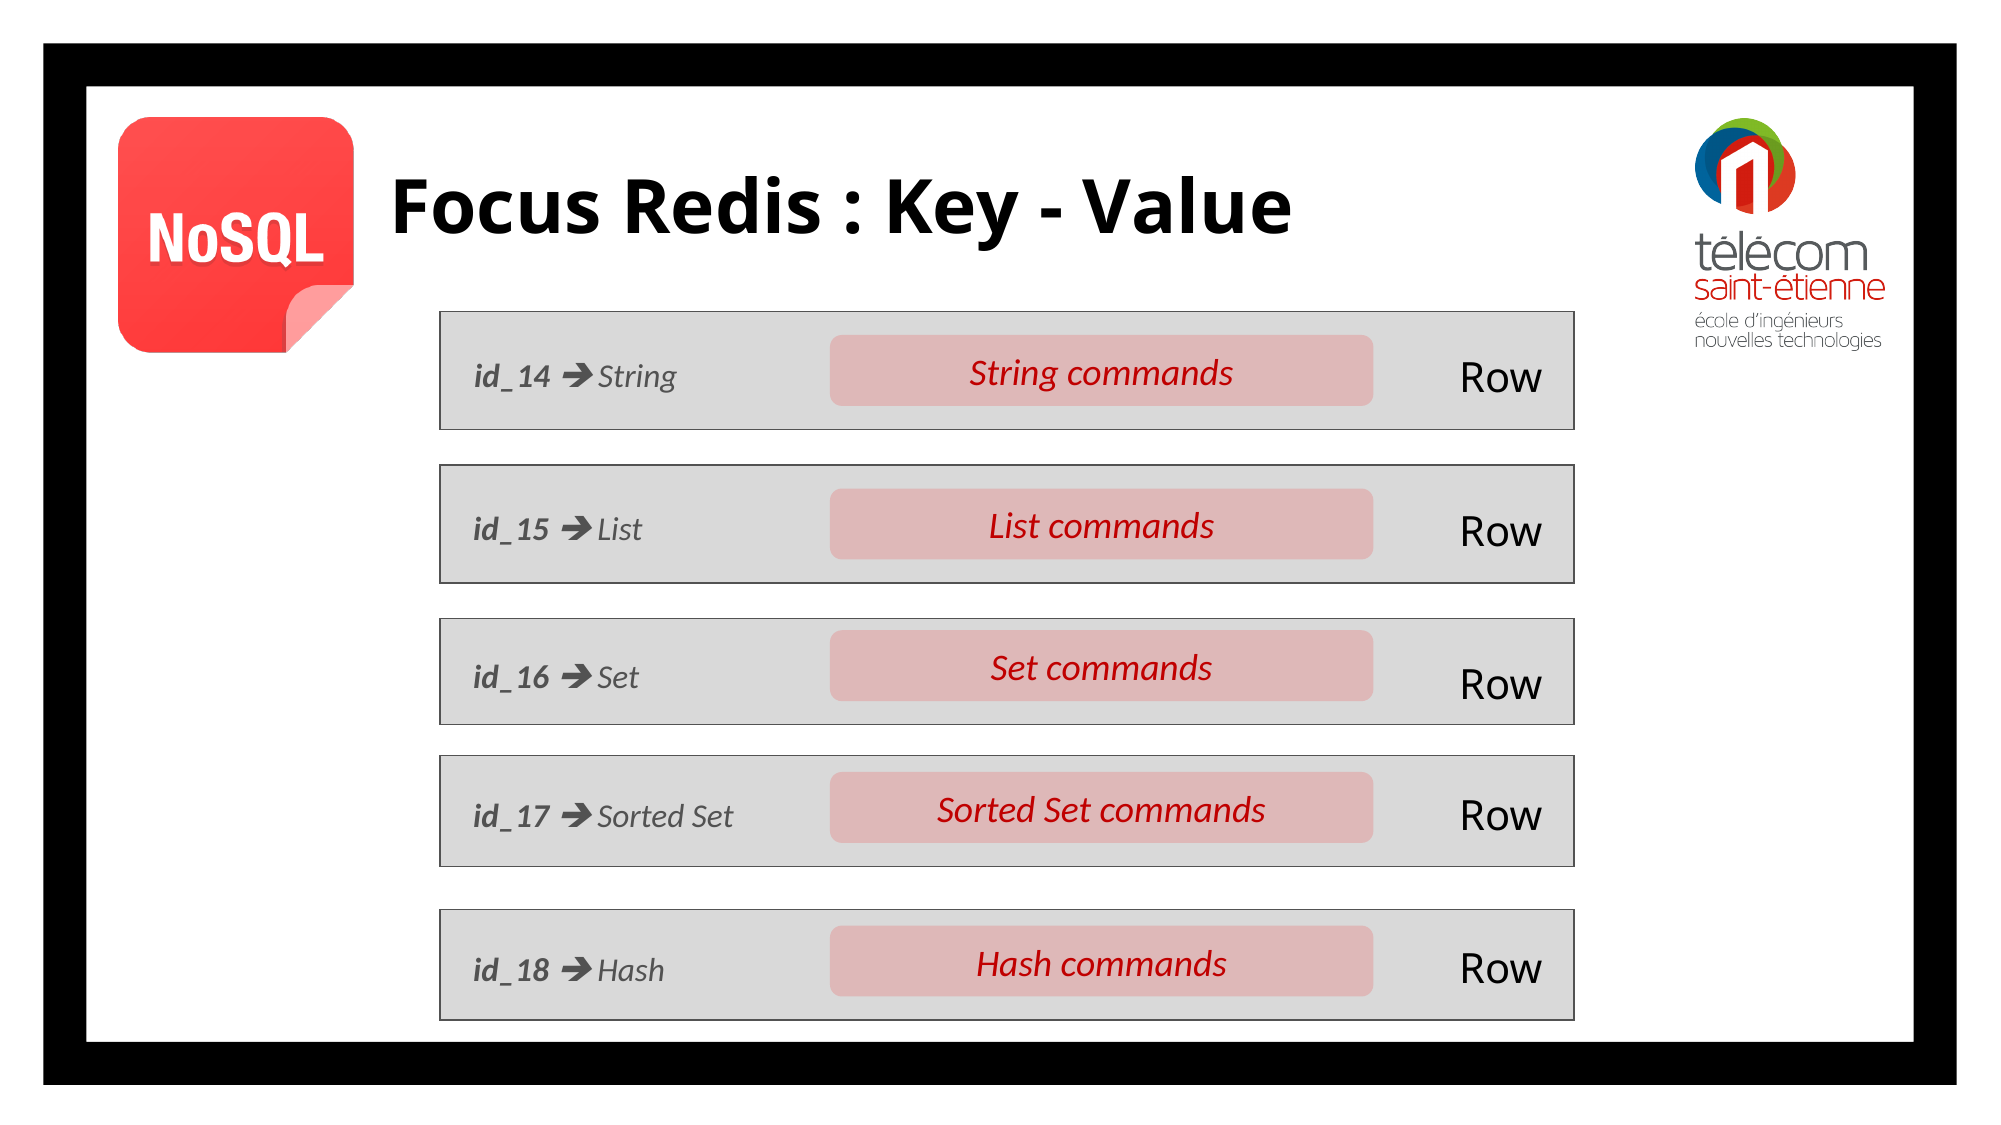

# Focus Redis : Key - Value
 id_14  String
String commands
Row
 id_15  List
List commands
Row
 id_16  Set
Set commands
Row
 id_17  Sorted Set
Sorted Set commands
Row
 id_18  Hash
Hash commands
Row